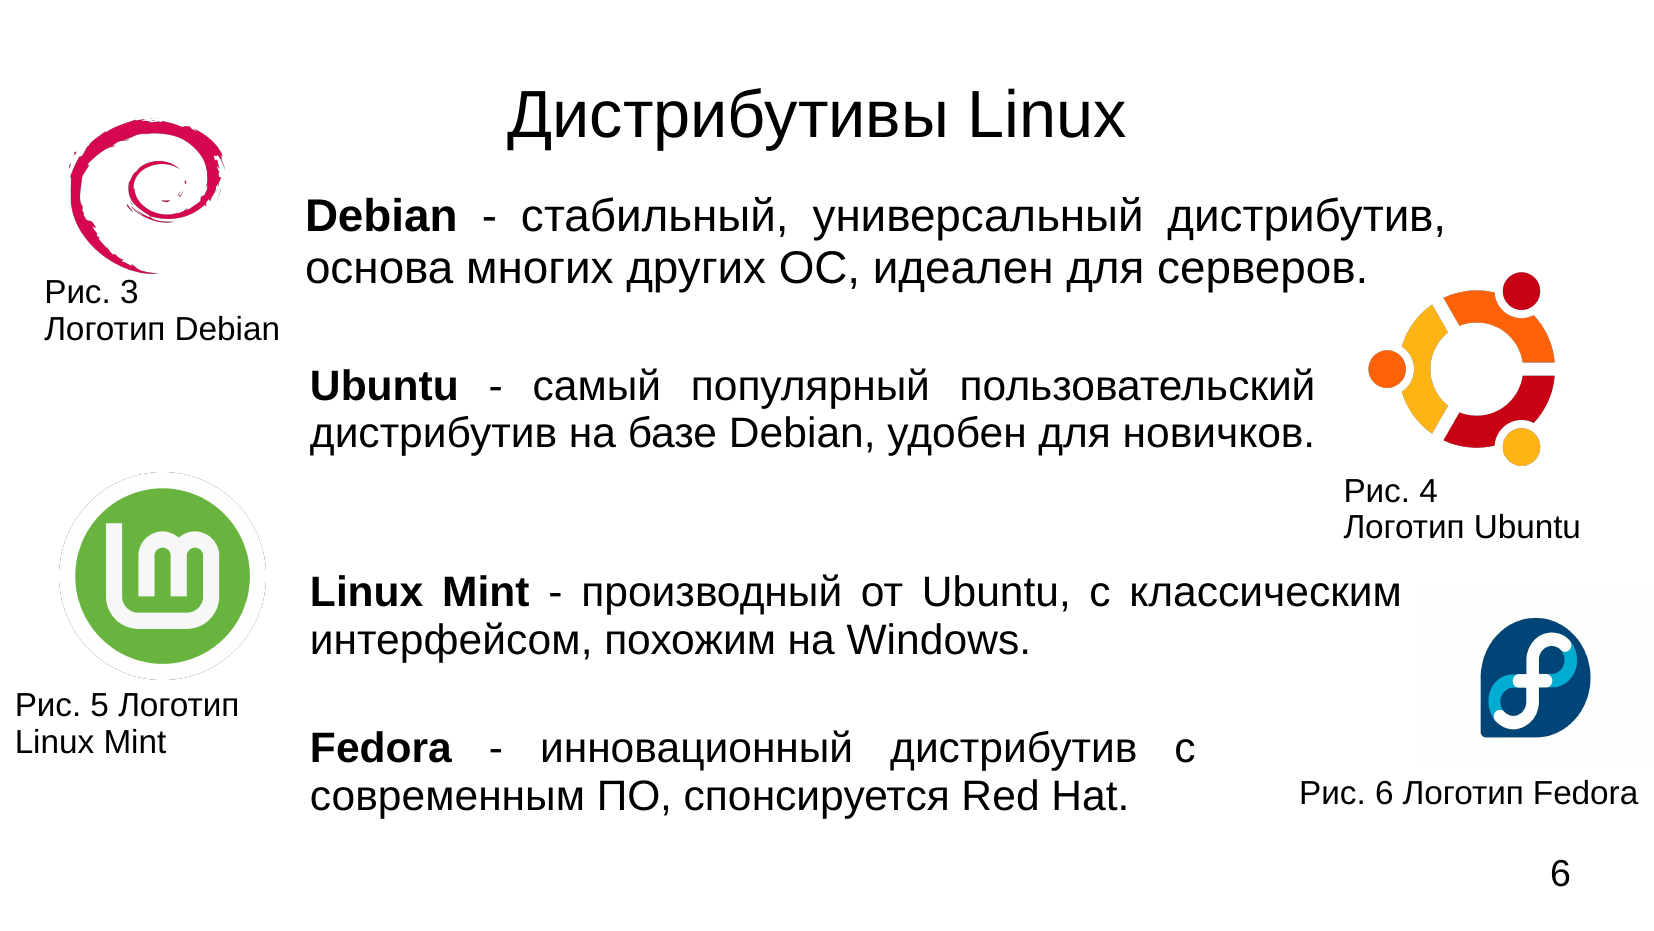

# Дистрибутивы Linux
Debian - стабильный, универсальный дистрибутив, основа многих других ОС, идеален для серверов.
Рис. 3
Логотип Debian
Ubuntu - самый популярный пользовательский дистрибутив на базе Debian, удобен для новичков.
Рис. 4
Логотип Ubuntu
Linux Mint - производный от Ubuntu, с классическим интерфейсом, похожим на Windows.
Рис. 5 Логотип Linux Mint
Fedora - инновационный дистрибутив с современным ПО, спонсируется Red Hat.
Рис. 6 Логотип Fedora